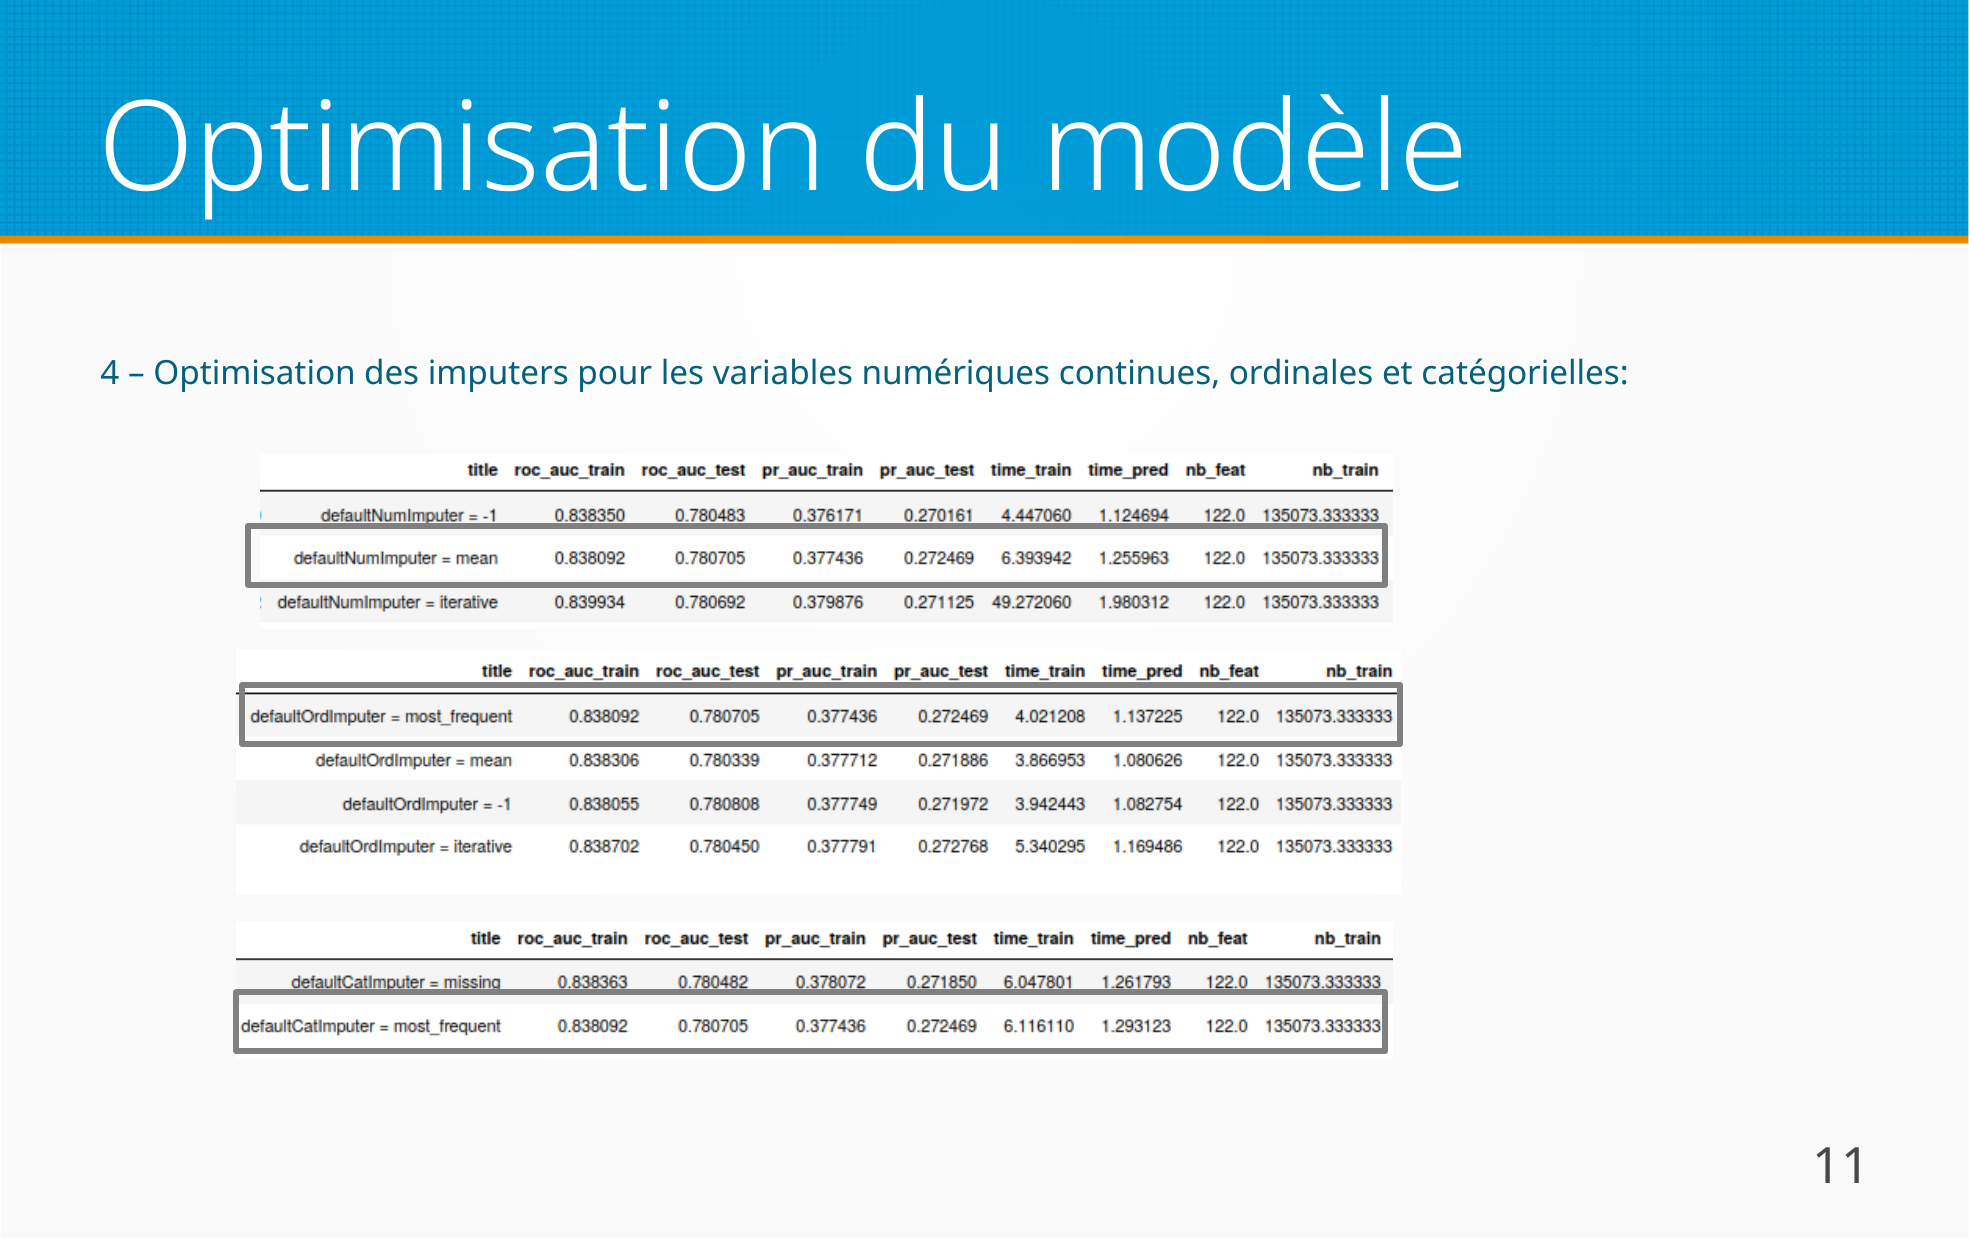

4 – Optimisation des imputers pour les variables numériques continues, ordinales et catégorielles:
# Optimisation du modèle
11